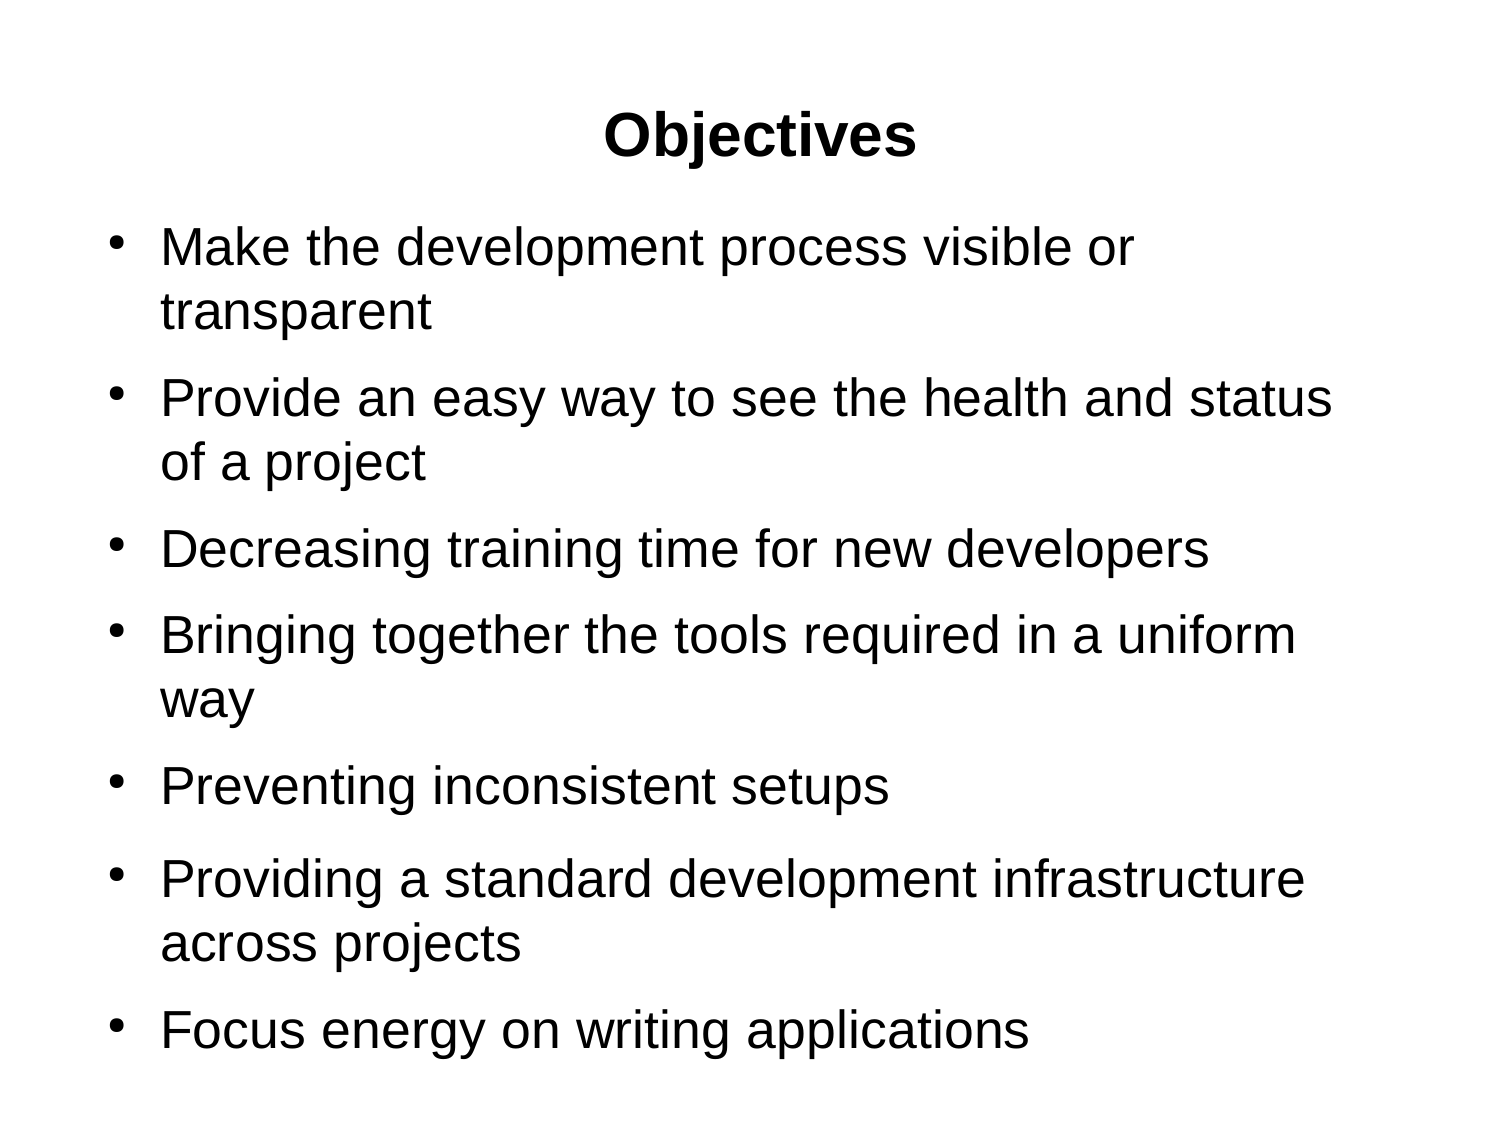

# Objectives
Make the development process visible or transparent
Provide an easy way to see the health and status of a project
Decreasing training time for new developers
Bringing together the tools required in a uniform way
Preventing inconsistent setups
Providing a standard development infrastructure across projects
Focus energy on writing applications